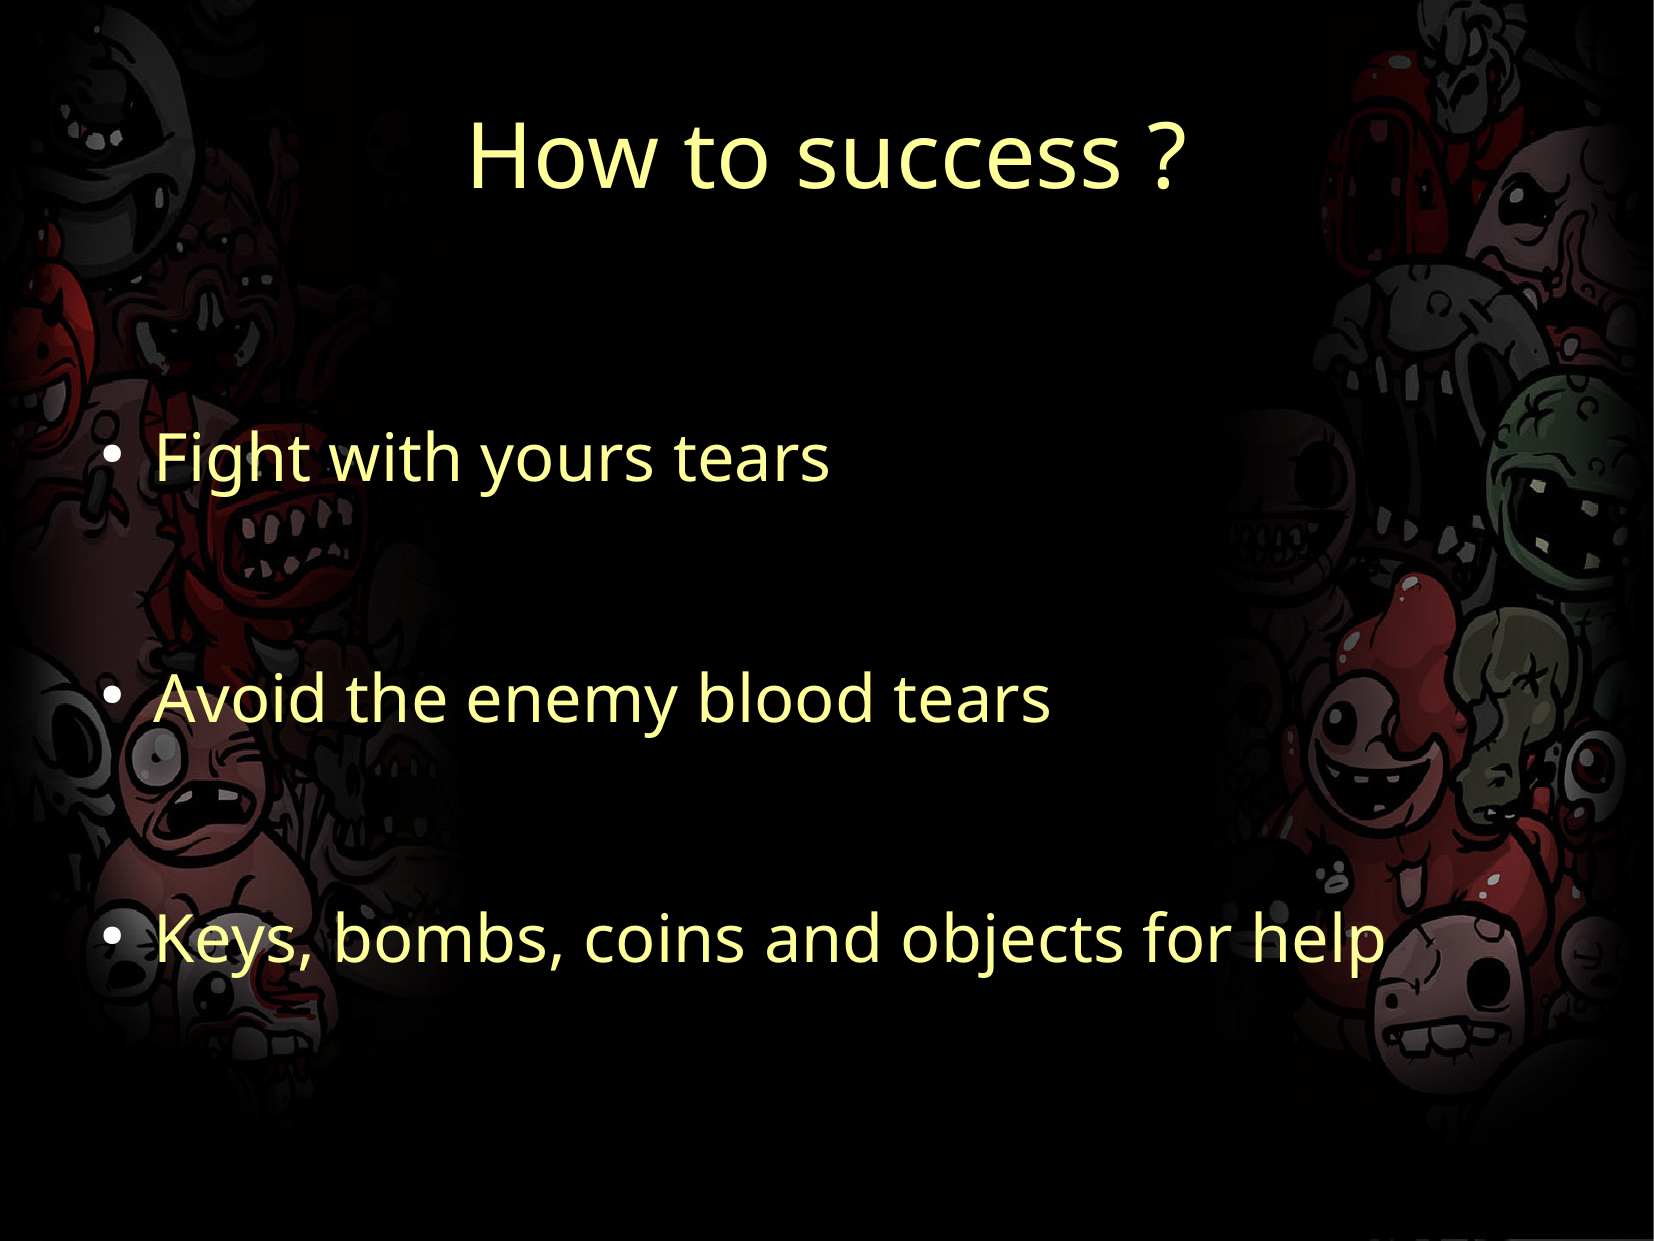

# How to success ?
Fight with yours tears
Avoid the enemy blood tears
Keys, bombs, coins and objects for help